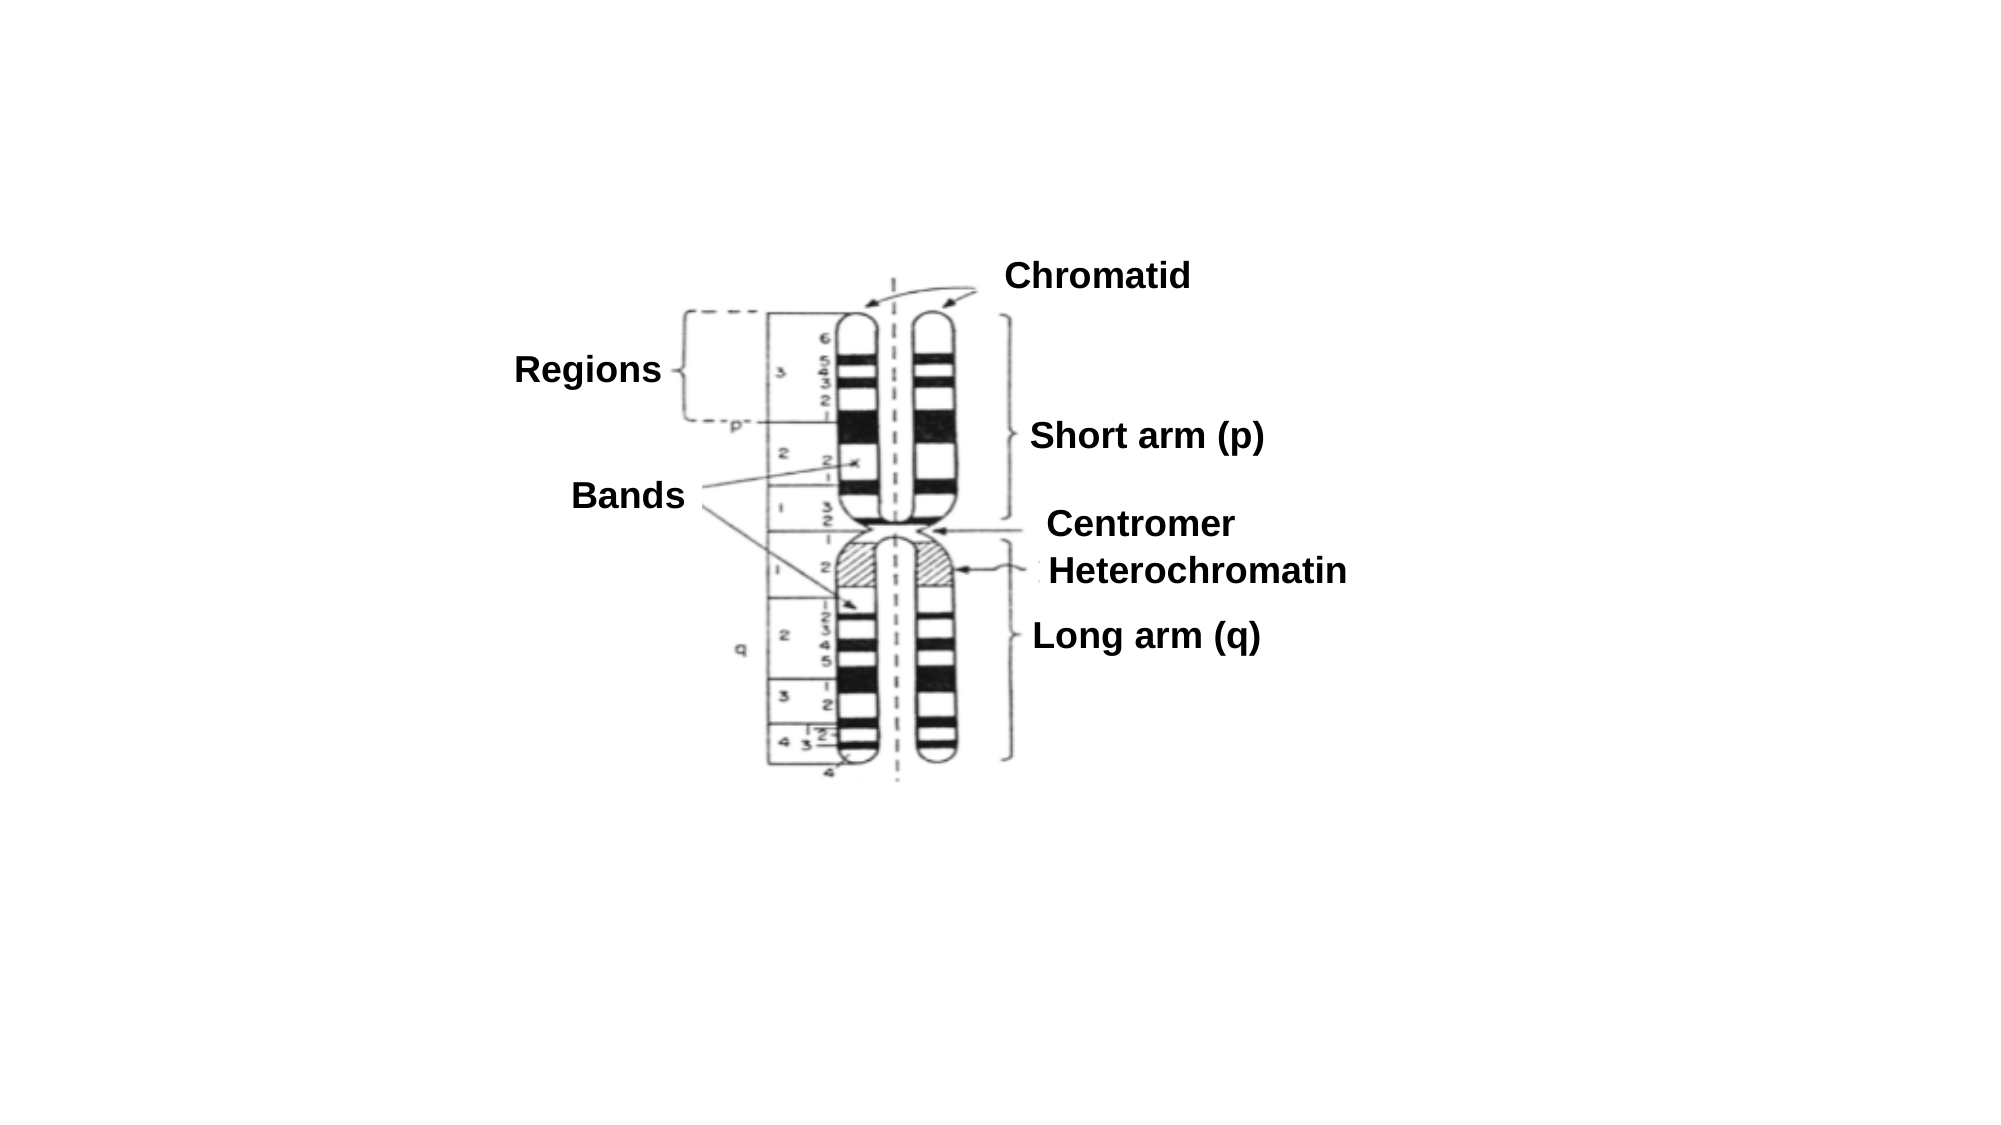

Chromatid
Regions
Short arm (p)
Bands
Centromer
Heterochromatin
Long arm (q)
Long arm (q)